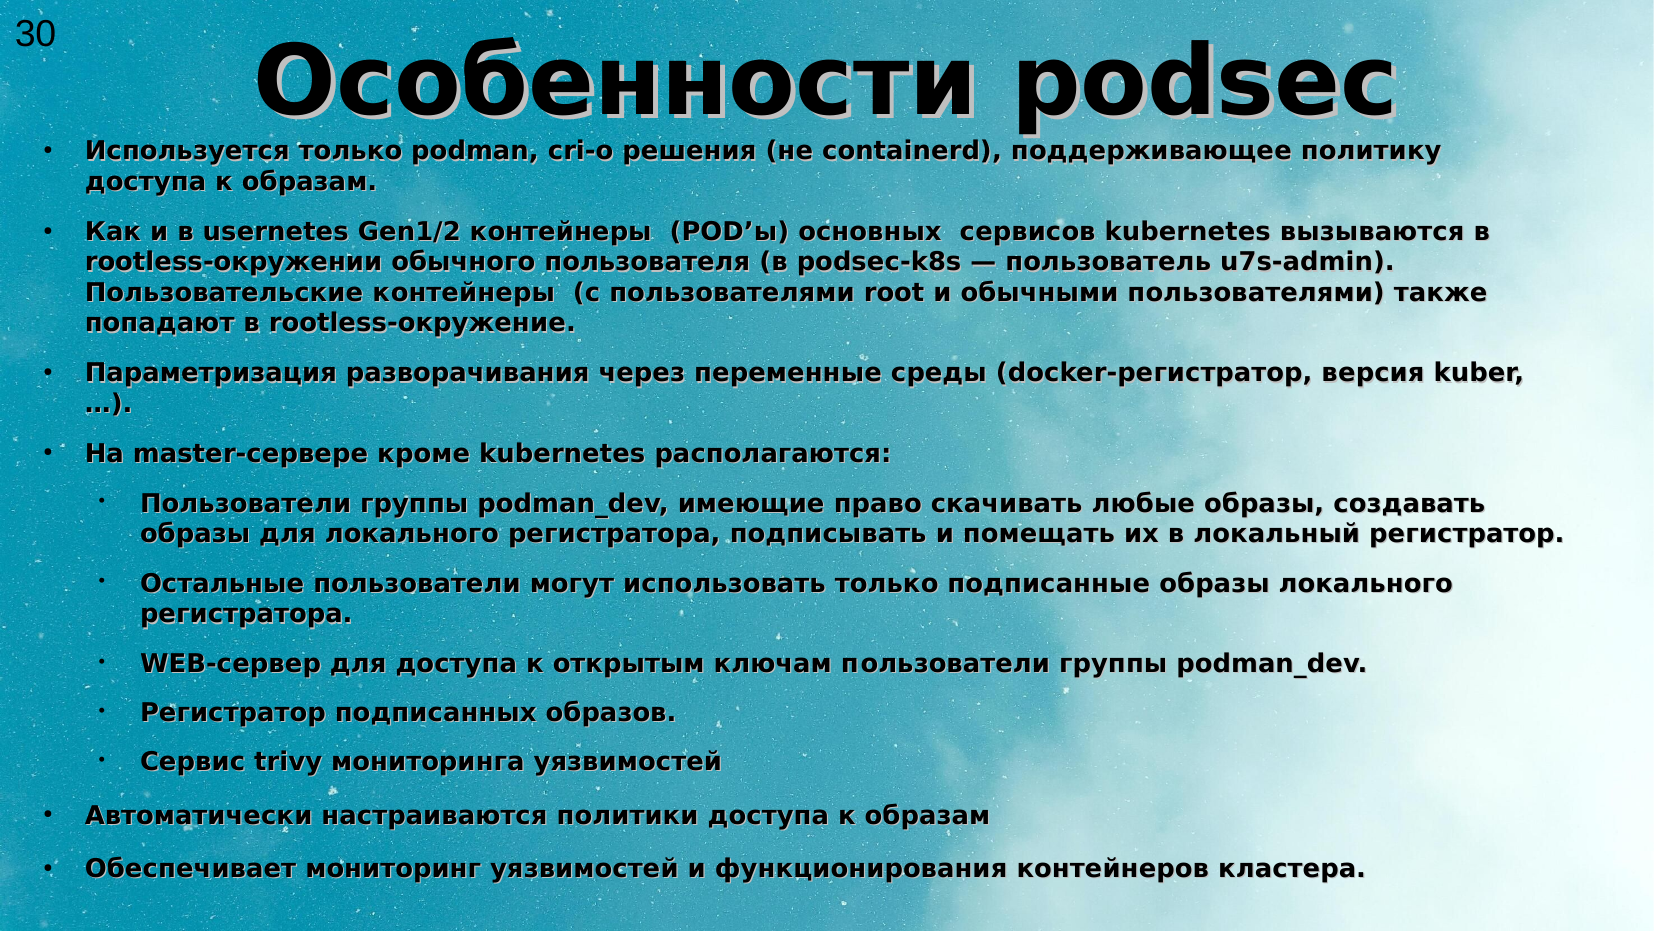

# Особенности podsec
Используется только podman, cri-o решения (не containerd), поддерживающее политику доступа к образам.
Как и в usernetes Gen1/2 контейнеры (POD’ы) основных сервисов kubernetes вызываются в rootless-окружении обычного пользователя (в podsec-k8s — пользователь u7s-admin).
Пользовательские контейнеры (с пользователями root и обычными пользователями) также попадают в rootless-окружение.
Параметризация разворачивания через переменные среды (docker-регистратор, версия kuber, …).
На master-сервере кроме kubernetes располагаются:
Пользователи группы podman_dev, имеющие право скачивать любые образы, создавать образы для локального регистратора, подписывать и помещать их в локальный регистратор.
Остальные пользователи могут использовать только подписанные образы локального регистратора.
WEB-сервер для доступа к открытым ключам пользователи группы podman_dev.
Регистратор подписанных образов.
Сервис trivy мониторинга уязвимостей
Автоматически настраиваются политики доступа к образам
Обеcпечивает мониторинг уязвимостей и функционирования контейнеров кластера.